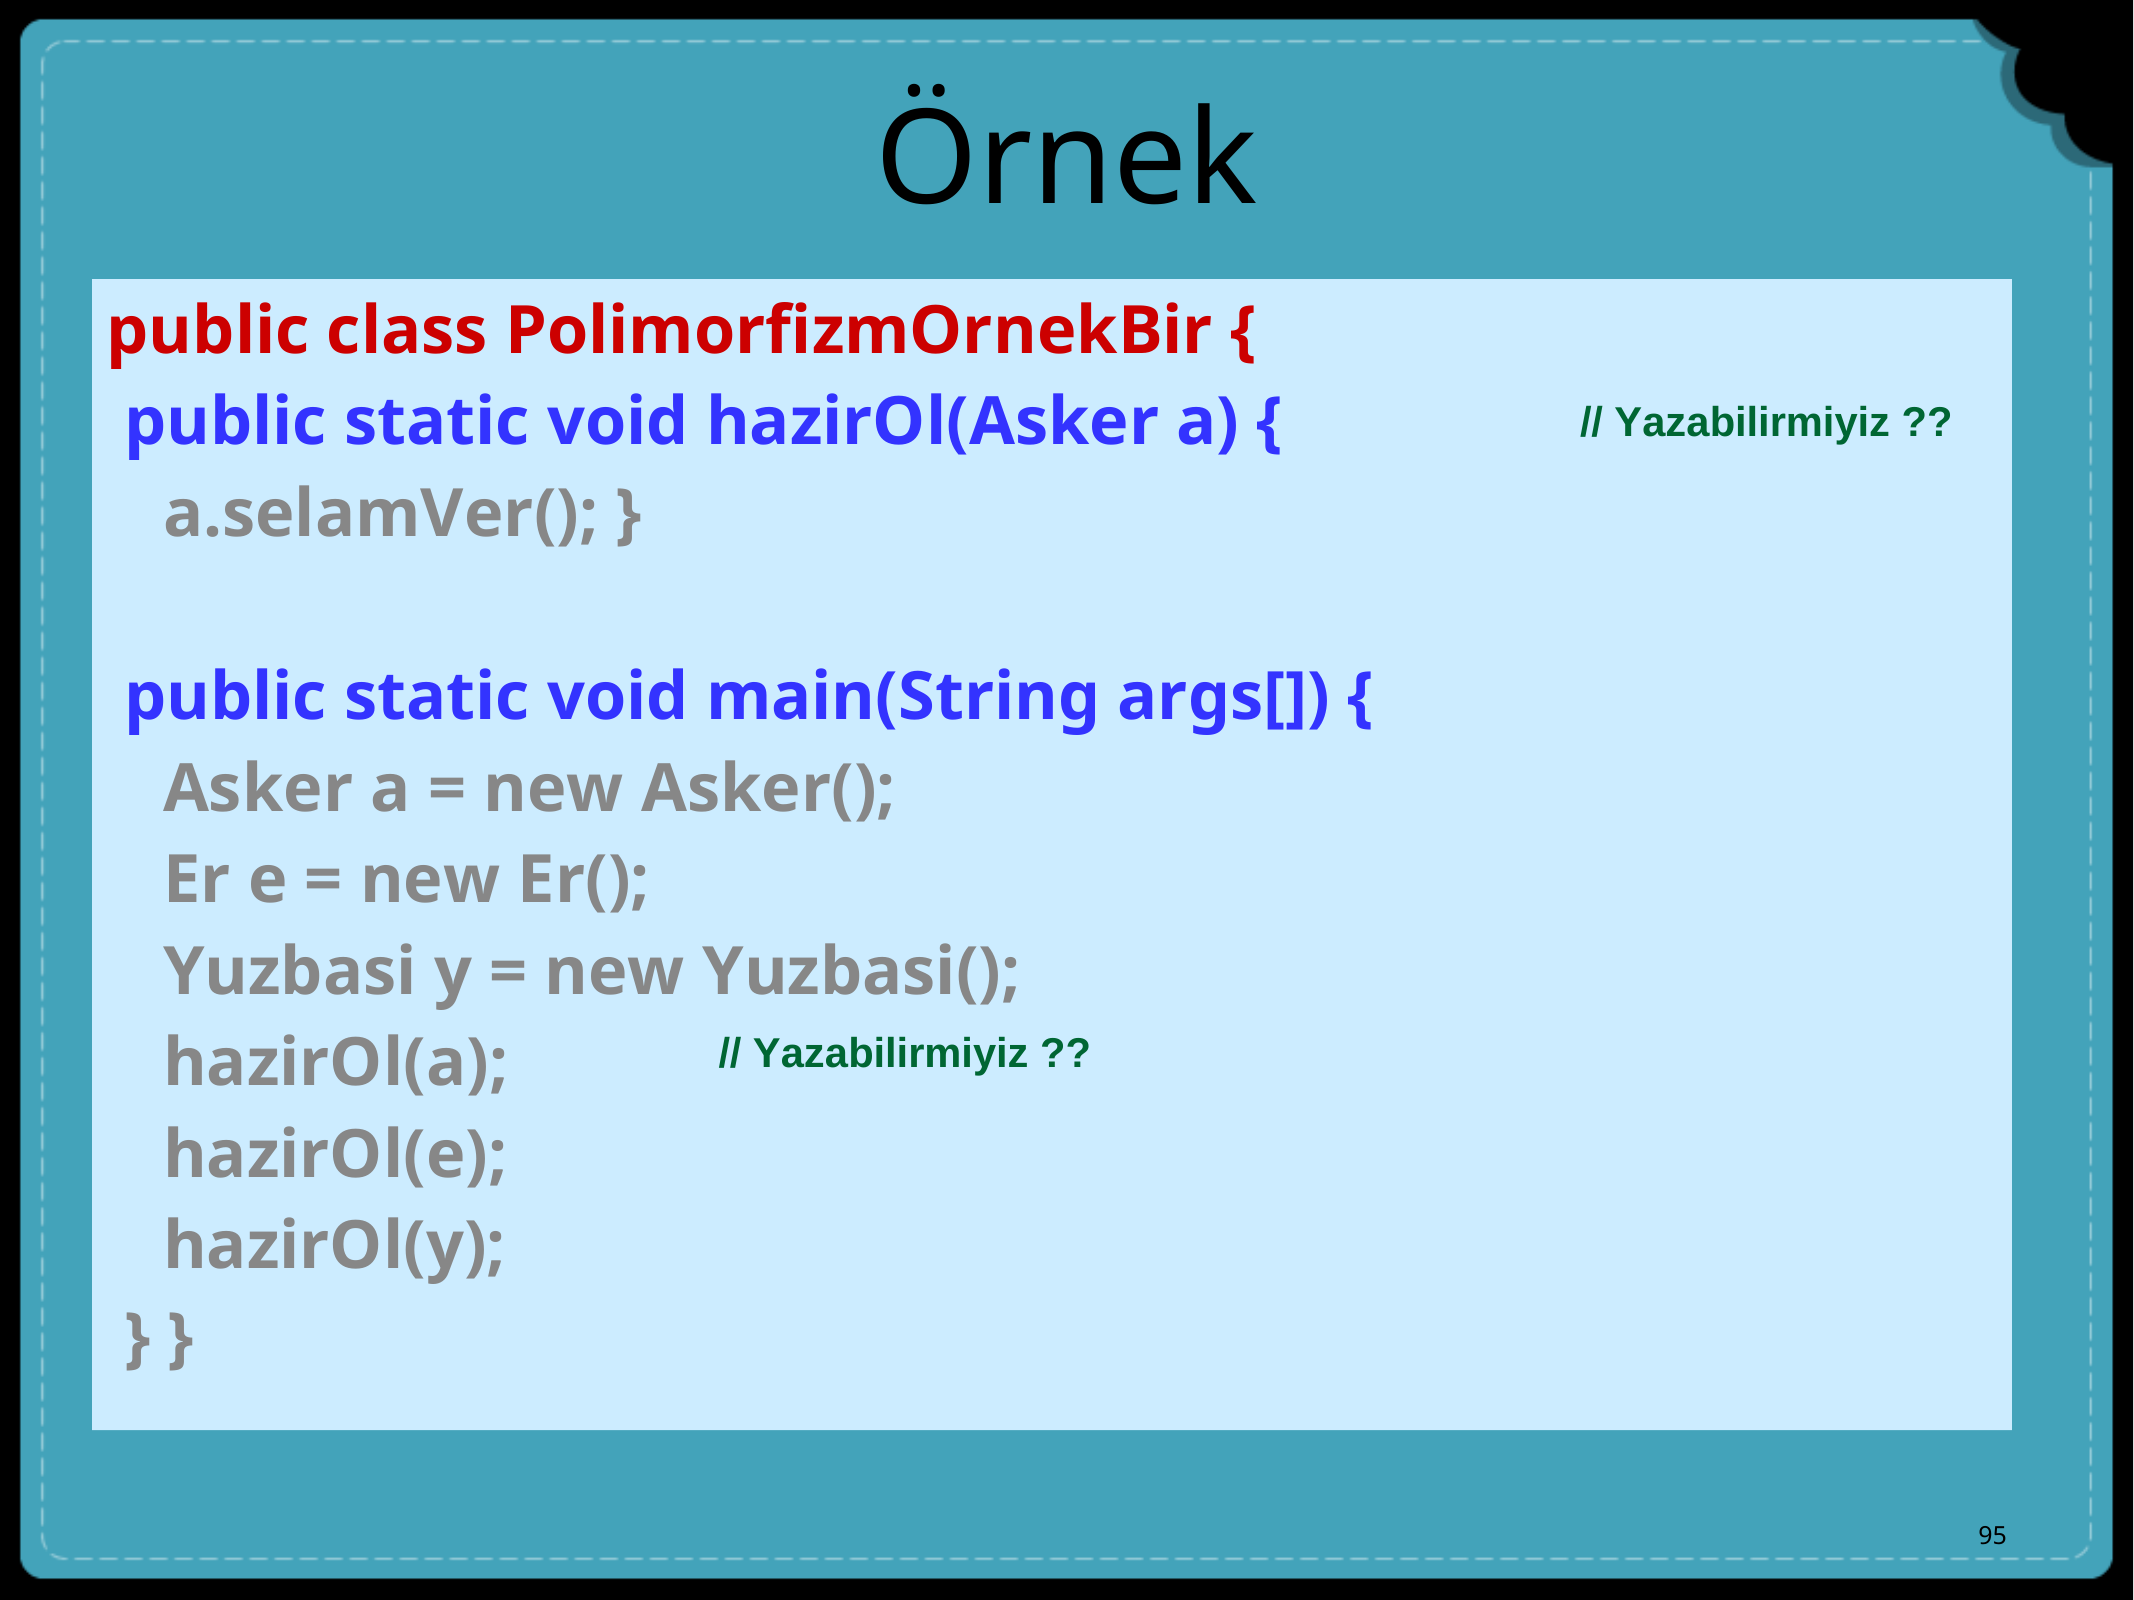

# Örnek
public class PolimorfizmOrnekBir {
 public static void hazirOl(Asker a) {
	a.selamVer(); }
 public static void main(String args[]) {
	Asker a = new Asker();
	Er e = new Er();
	Yuzbasi y = new Yuzbasi();
	hazirOl(a);
	hazirOl(e);
	hazirOl(y);
 } }
// Yazabilirmiyiz ??
// Yazabilirmiyiz ??
95